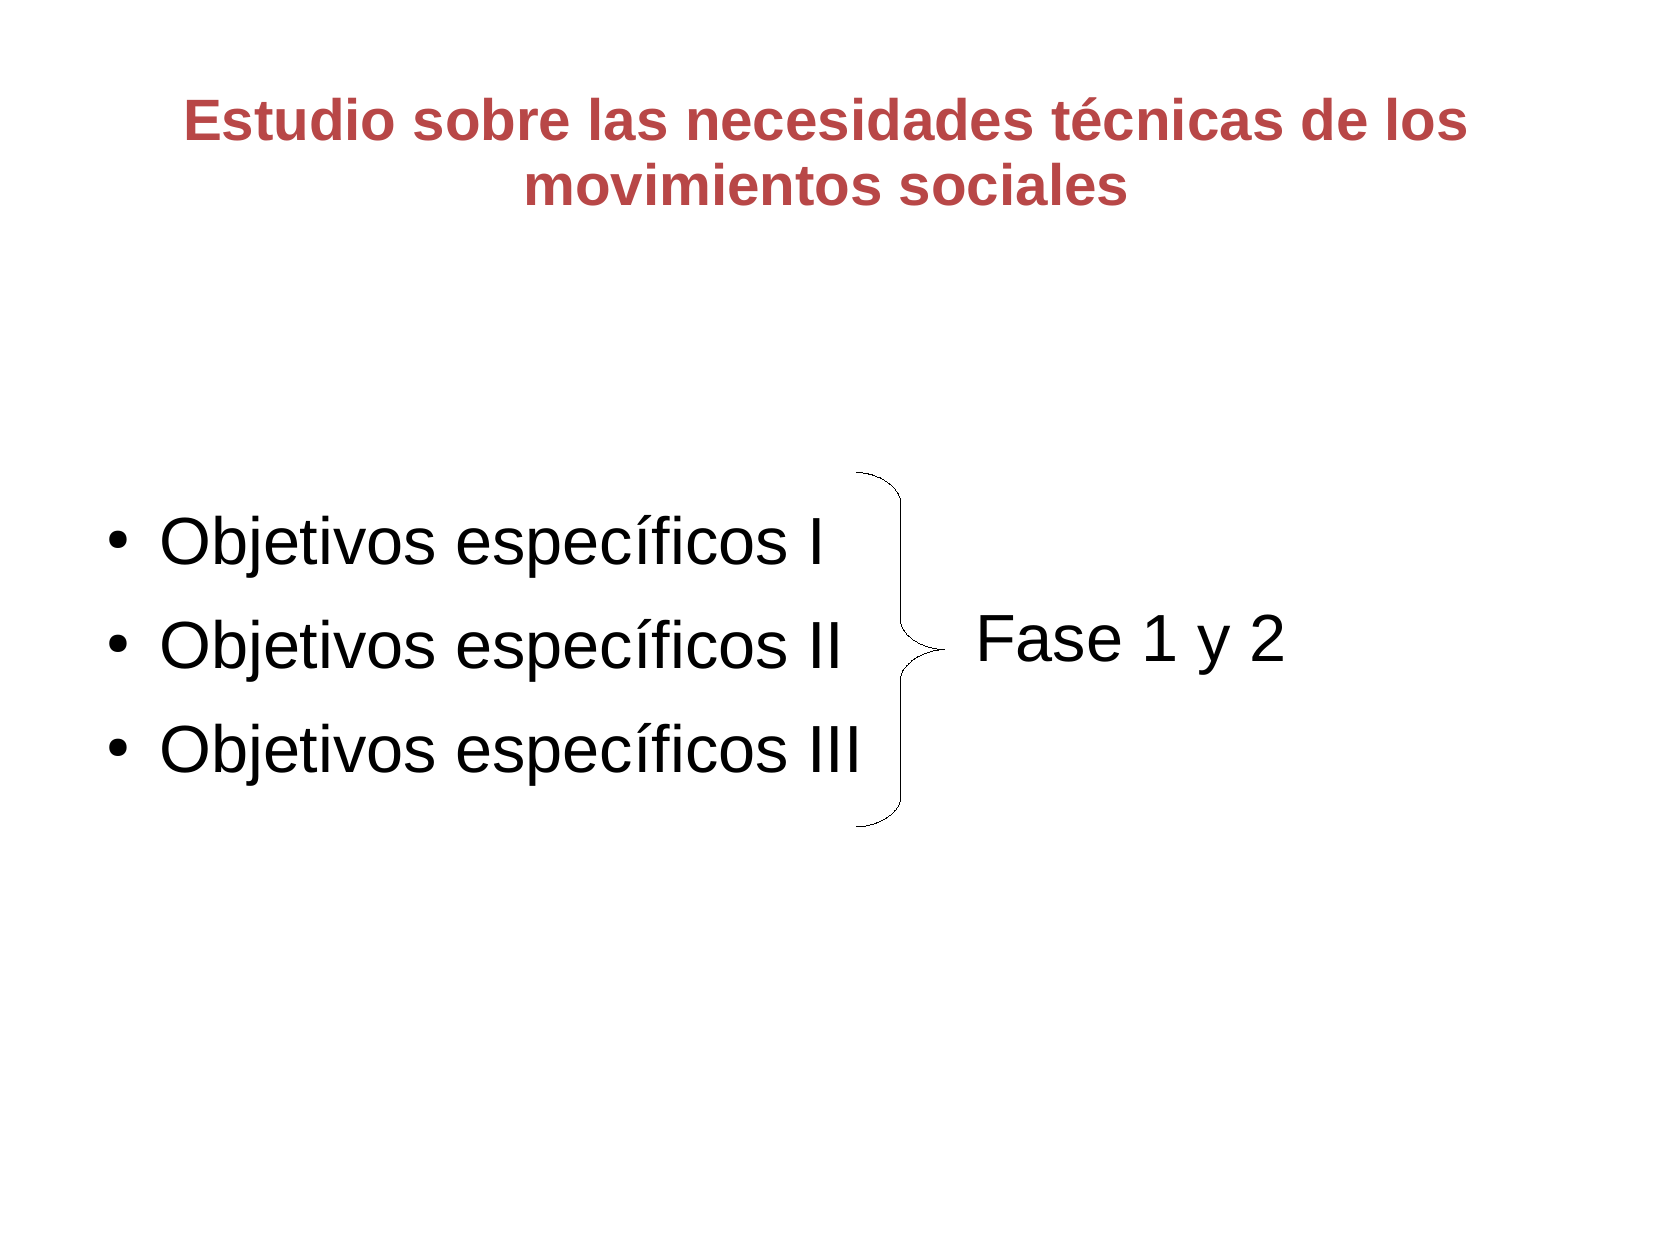

# Estudio sobre las necesidades técnicas de los movimientos sociales
 Fase 1 y 2
Objetivos específicos I
Objetivos específicos II
Objetivos específicos III